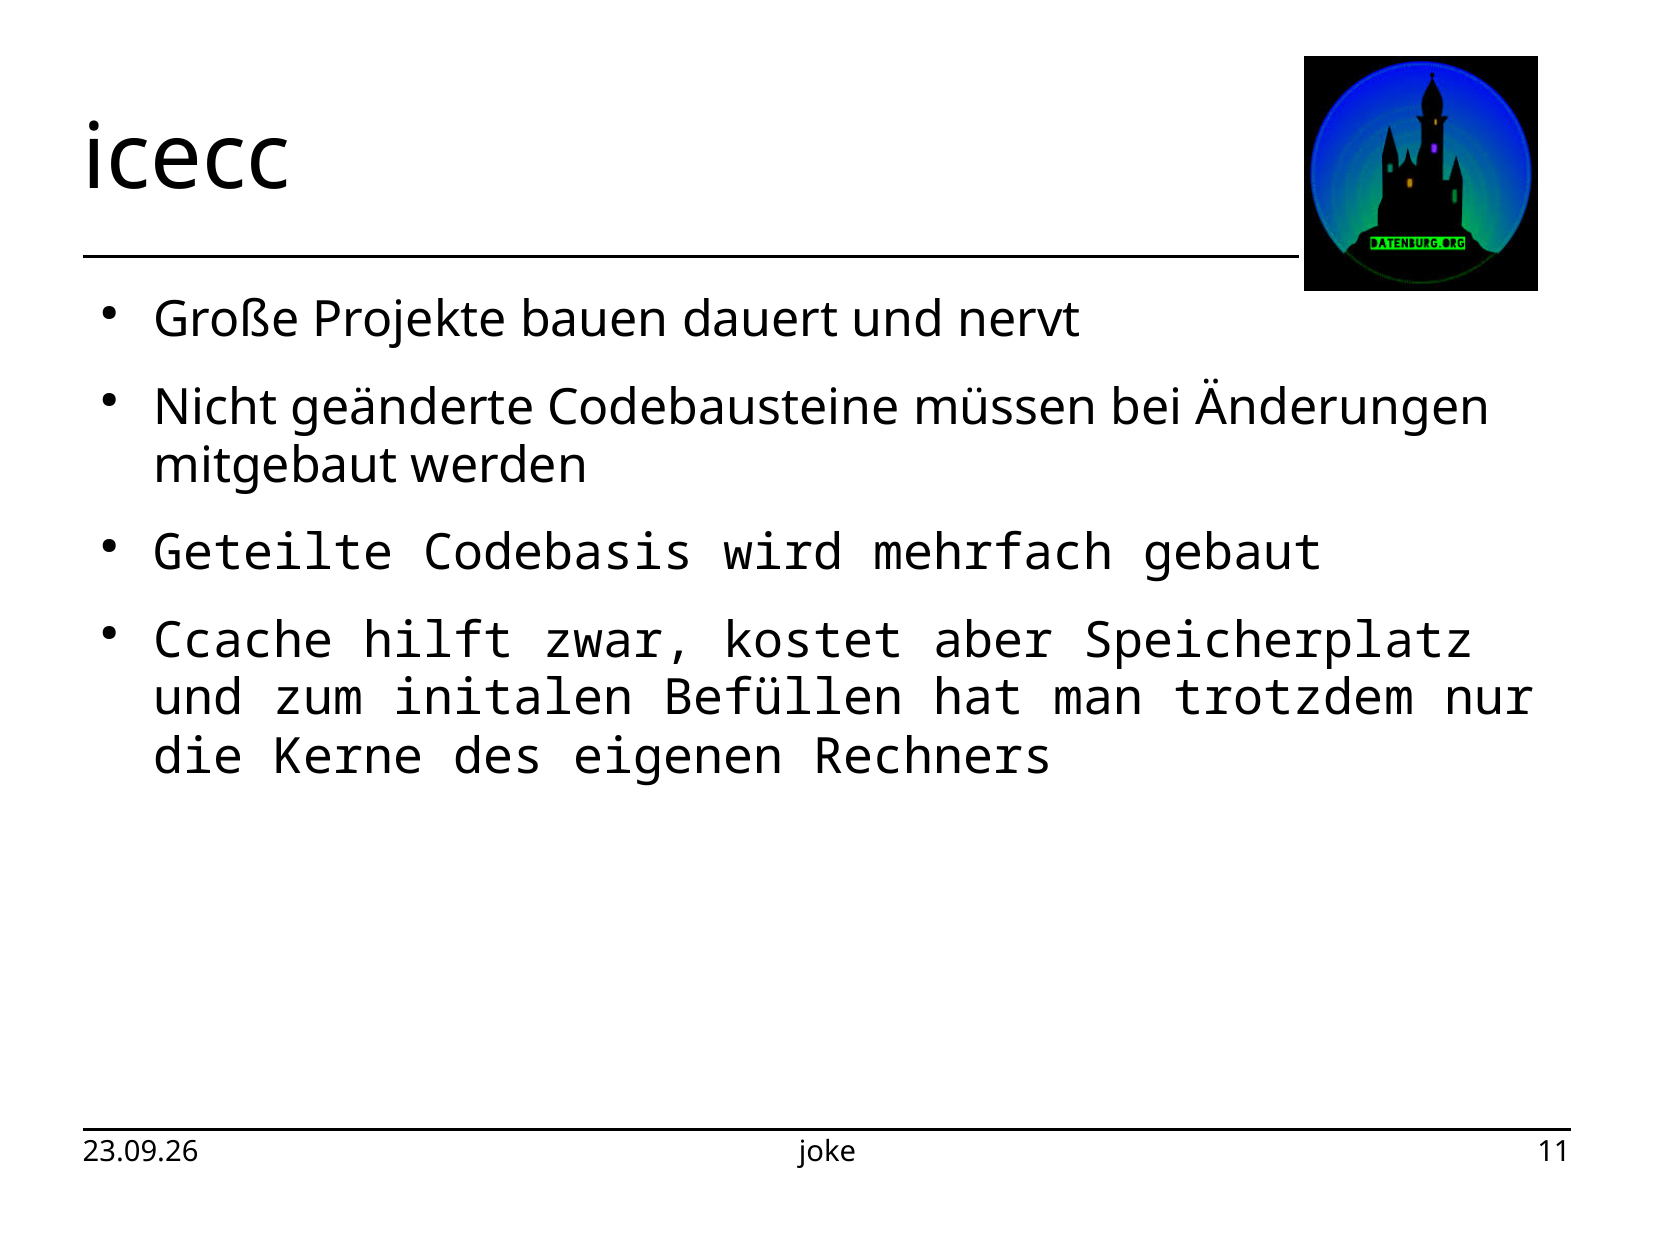

# icecc
Große Projekte bauen dauert und nervt
Nicht geänderte Codebausteine müssen bei Änderungen mitgebaut werden
Geteilte Codebasis wird mehrfach gebaut
Ccache hilft zwar, kostet aber Speicherplatz und zum initalen Befüllen hat man trotzdem nur die Kerne des eigenen Rechners
Chrissi^
11